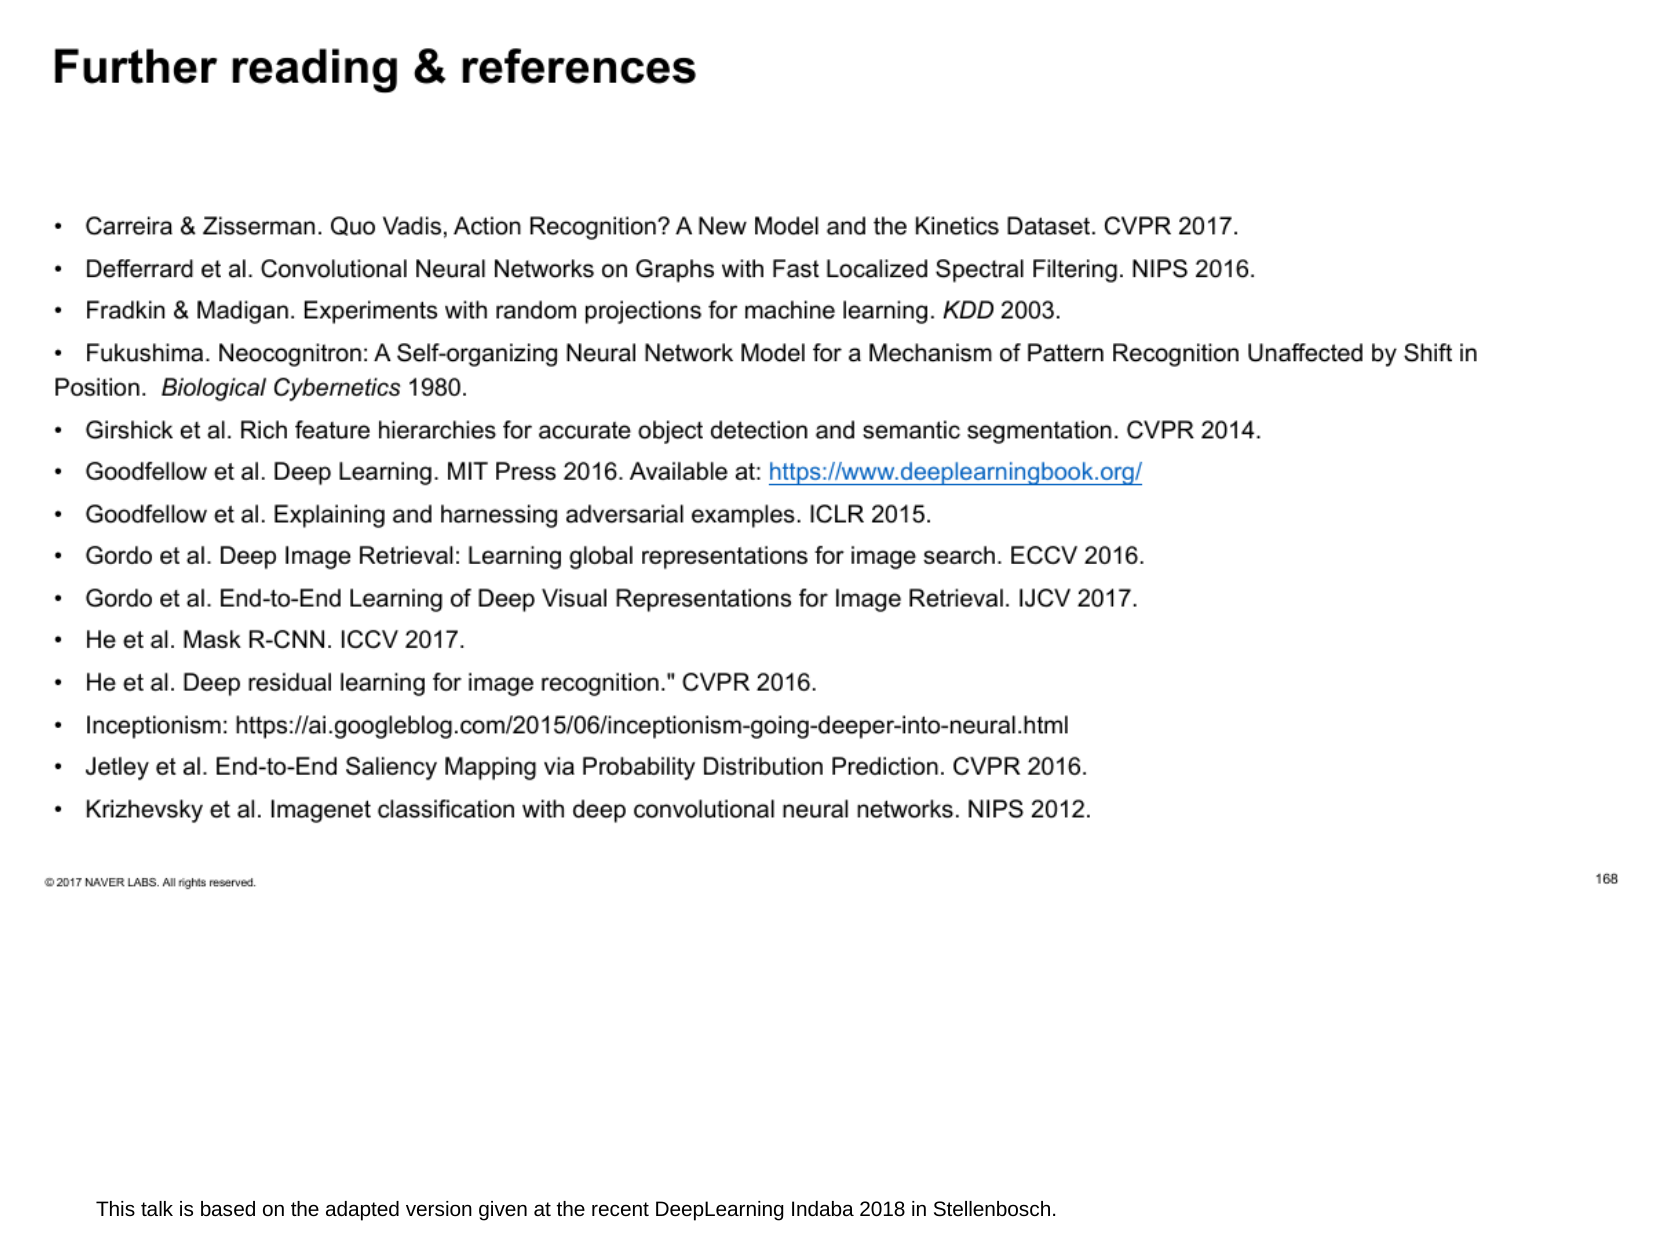

This talk is based on the adapted version given at the recent DeepLearning Indaba 2018 in Stellenbosch.